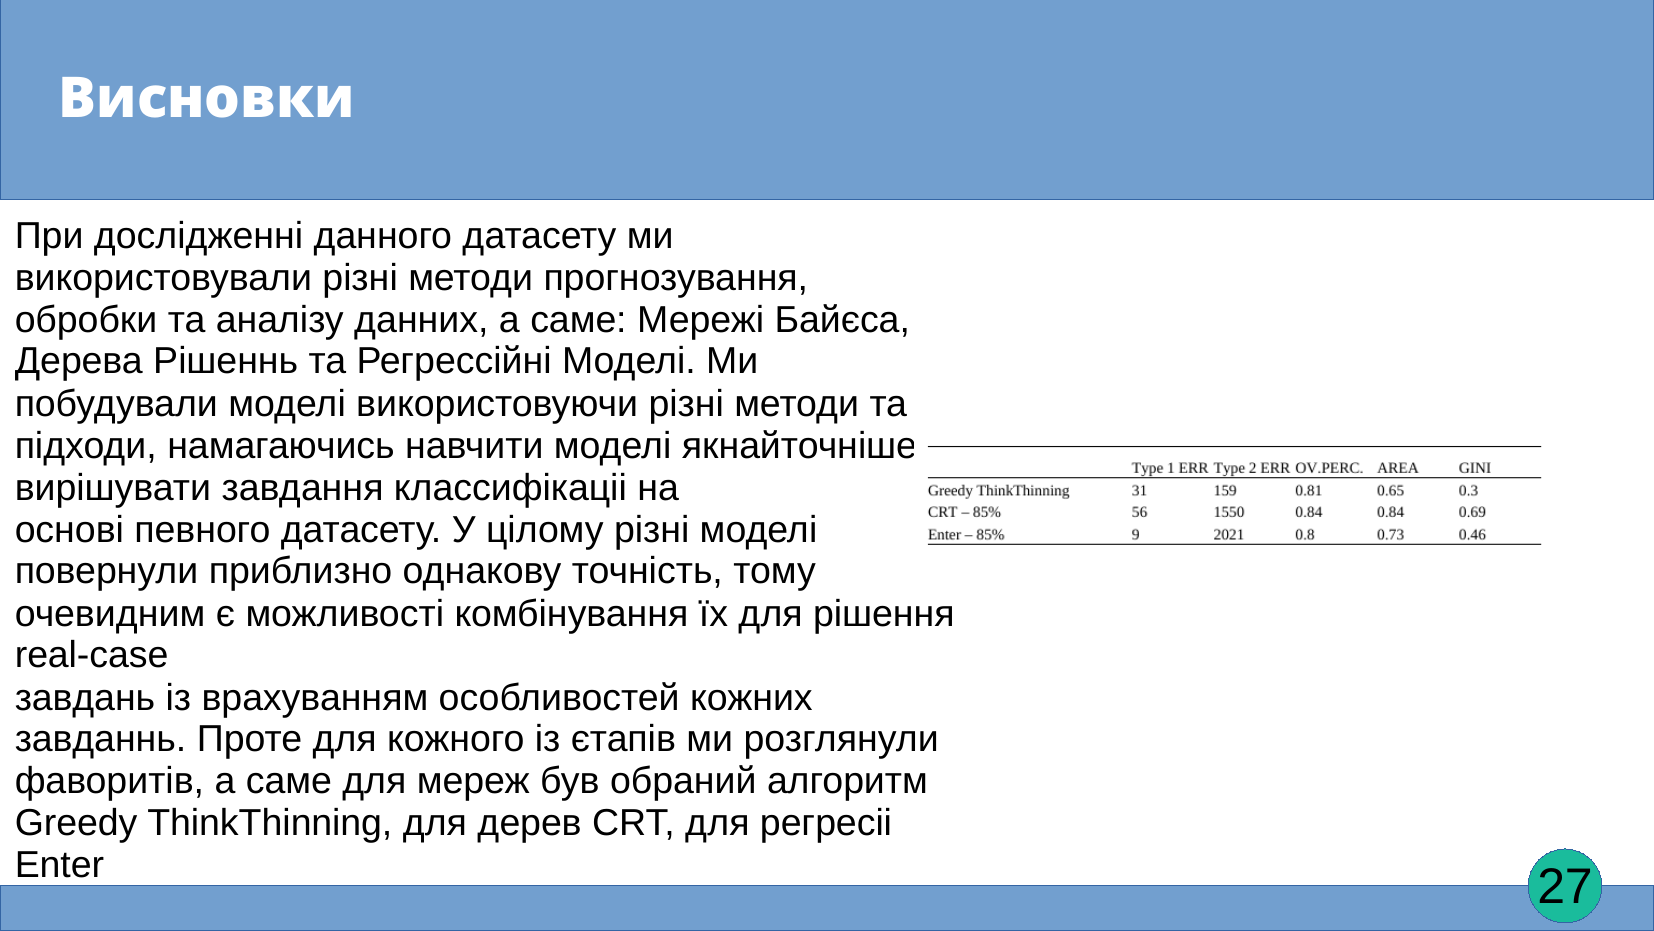

# Висновки
При дослідженні данного датасету ми використовували різні методи прогнозування, обробки та аналізу данних, а саме: Мережі Байєса, Дерева Рішеннь та Регрессійні Моделі. Ми побудували моделі використовуючи різні методи та підходи, намагаючись навчити моделі якнайточніше вирішувати завдання классифікаціі на
основі певного датасету. У цілому різні моделі повернули приблизно однакову точність, тому очевидним є можливості комбінування їх для рішення real-case
завдань із врахуванням особливостей кожних завданнь. Проте для кожного із єтапів ми розглянули фаворитів, а саме для мереж був обраний алгоритм Greedy ThinkThinning, для дерев CRT, для регресіі Enter